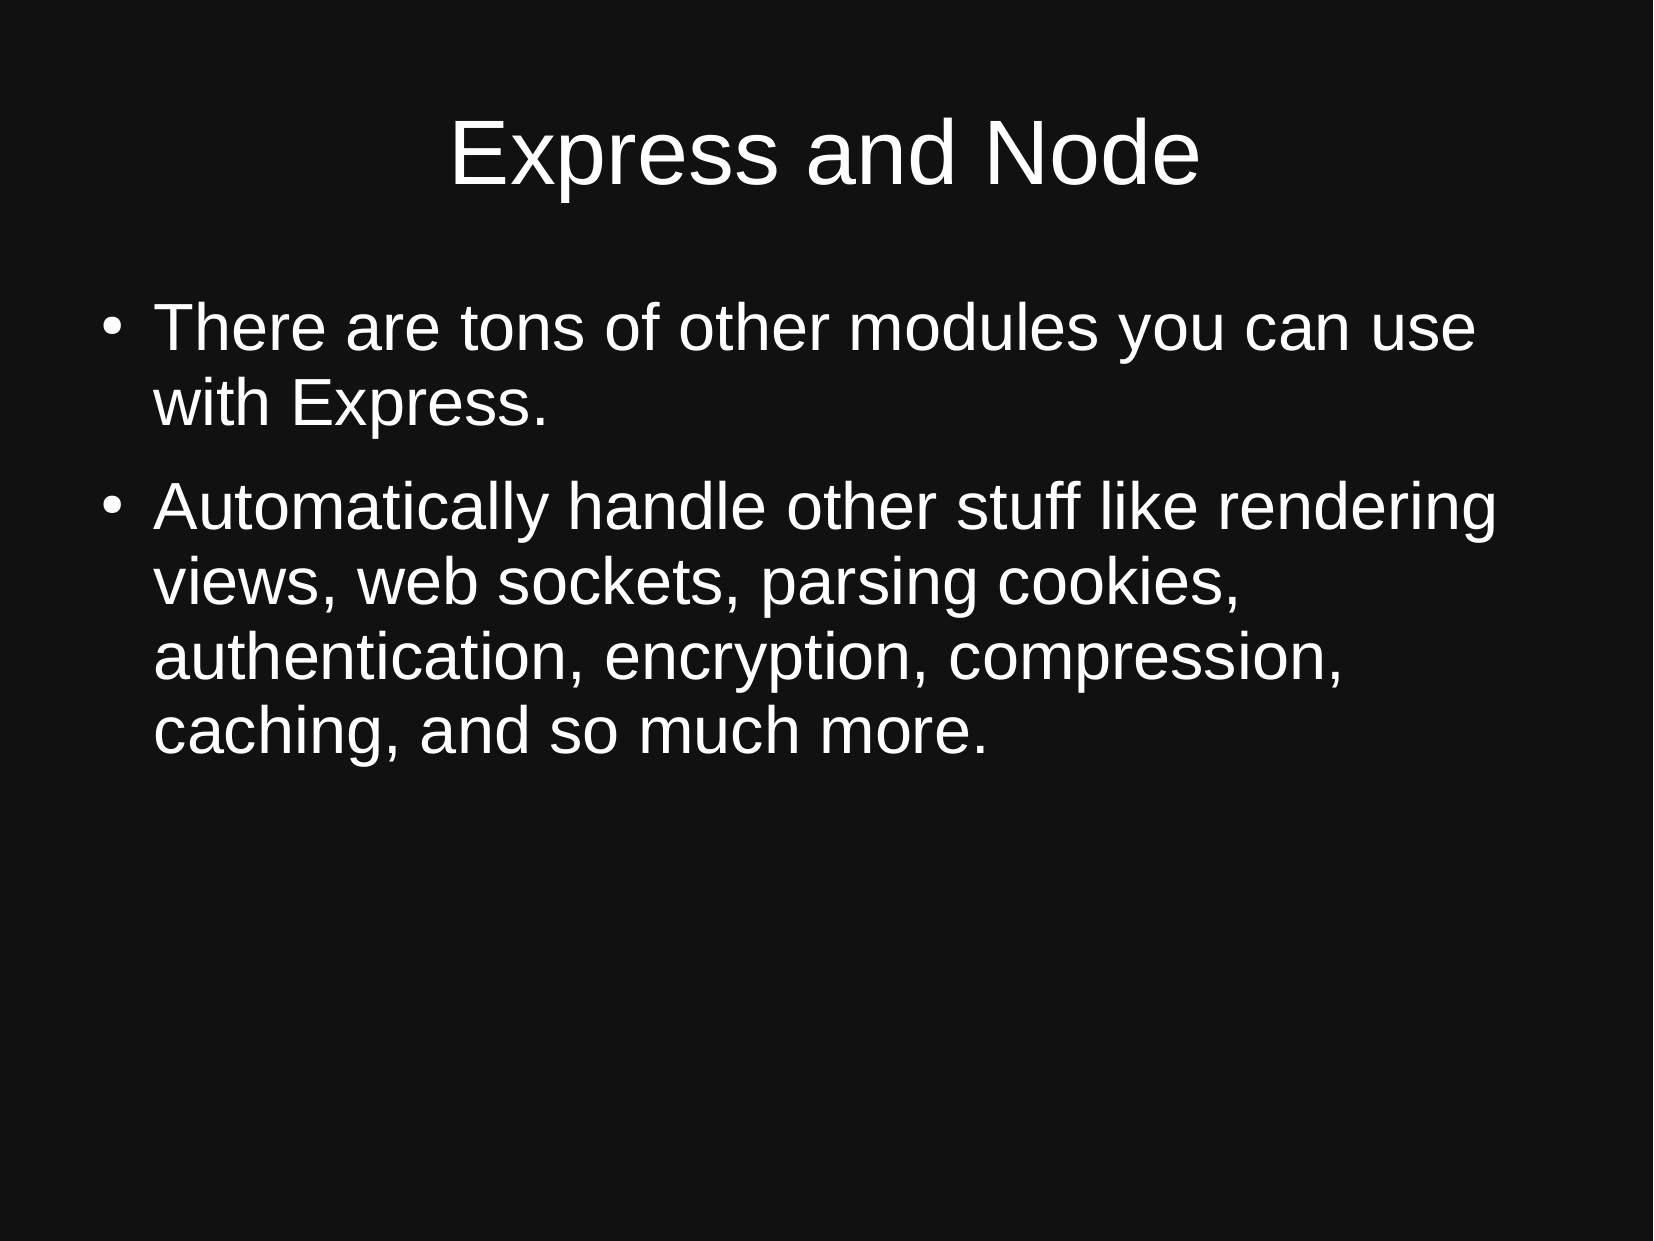

# Express and Node
There are tons of other modules you can use with Express.
Automatically handle other stuff like rendering views, web sockets, parsing cookies, authentication, encryption, compression, caching, and so much more.